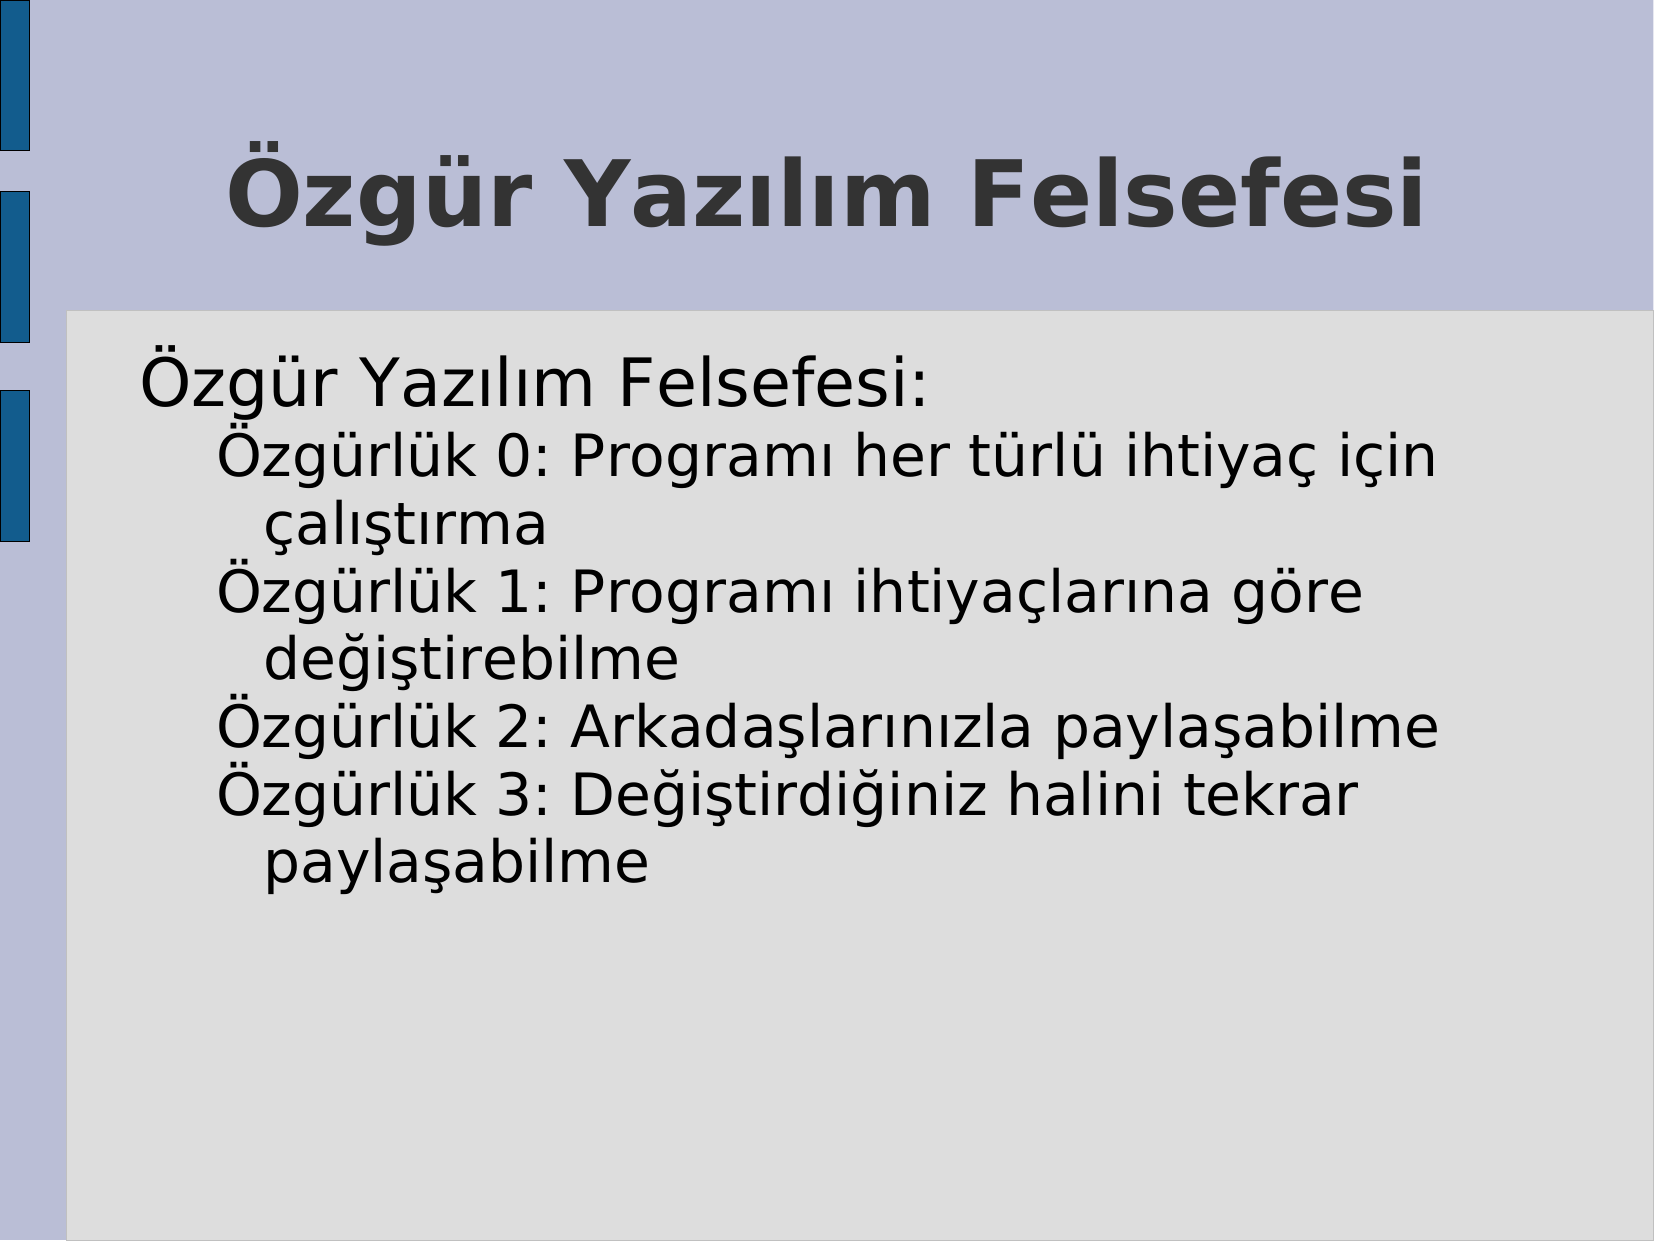

# Özgür Yazılım Felsefesi
Özgür Yazılım Felsefesi:
Özgürlük 0: Programı her türlü ihtiyaç için çalıştırma
Özgürlük 1: Programı ihtiyaçlarına göre değiştirebilme
Özgürlük 2: Arkadaşlarınızla paylaşabilme
Özgürlük 3: Değiştirdiğiniz halini tekrar paylaşabilme